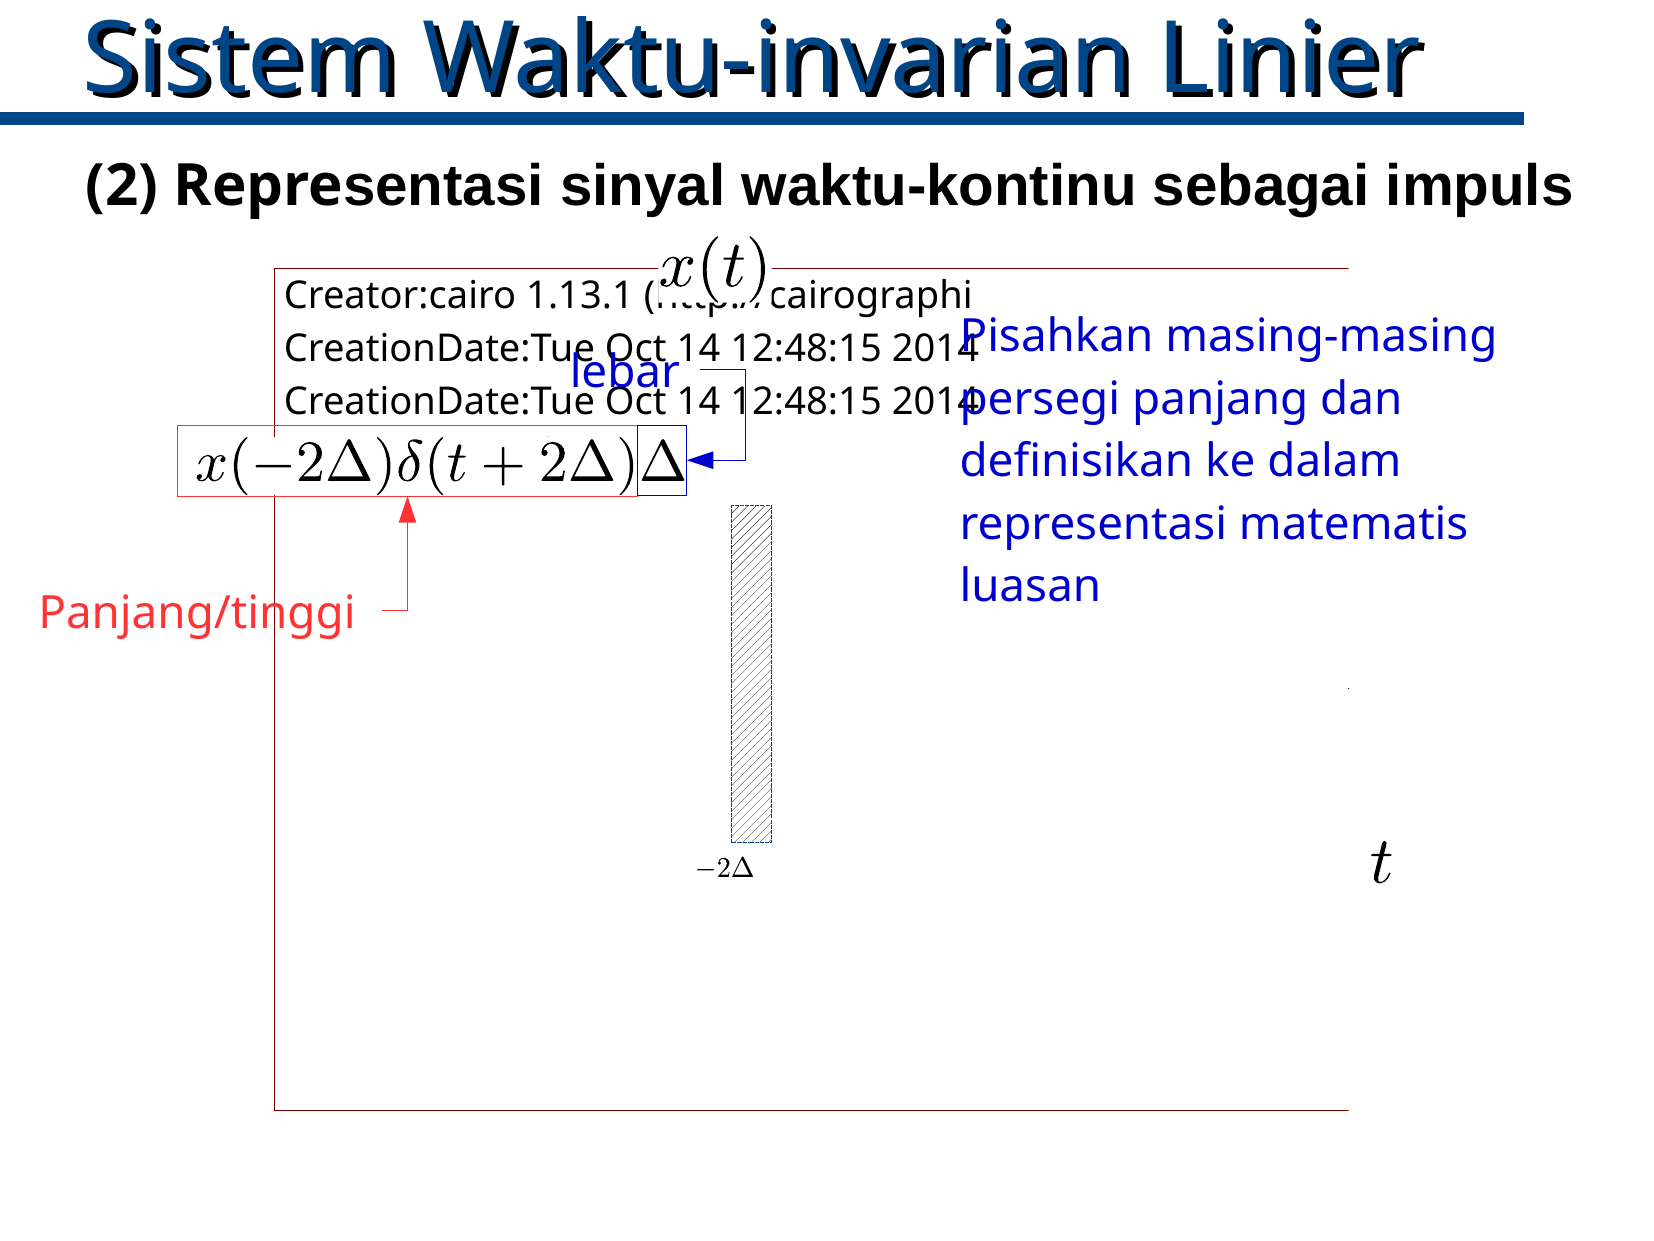

# Sistem Waktu-invarian Linier
 Representasi sinyal waktu-kontinu sebagai impuls
Pisahkan masing-masing persegi panjang dan definisikan ke dalam representasi matematis luasan
lebar
Panjang/tinggi